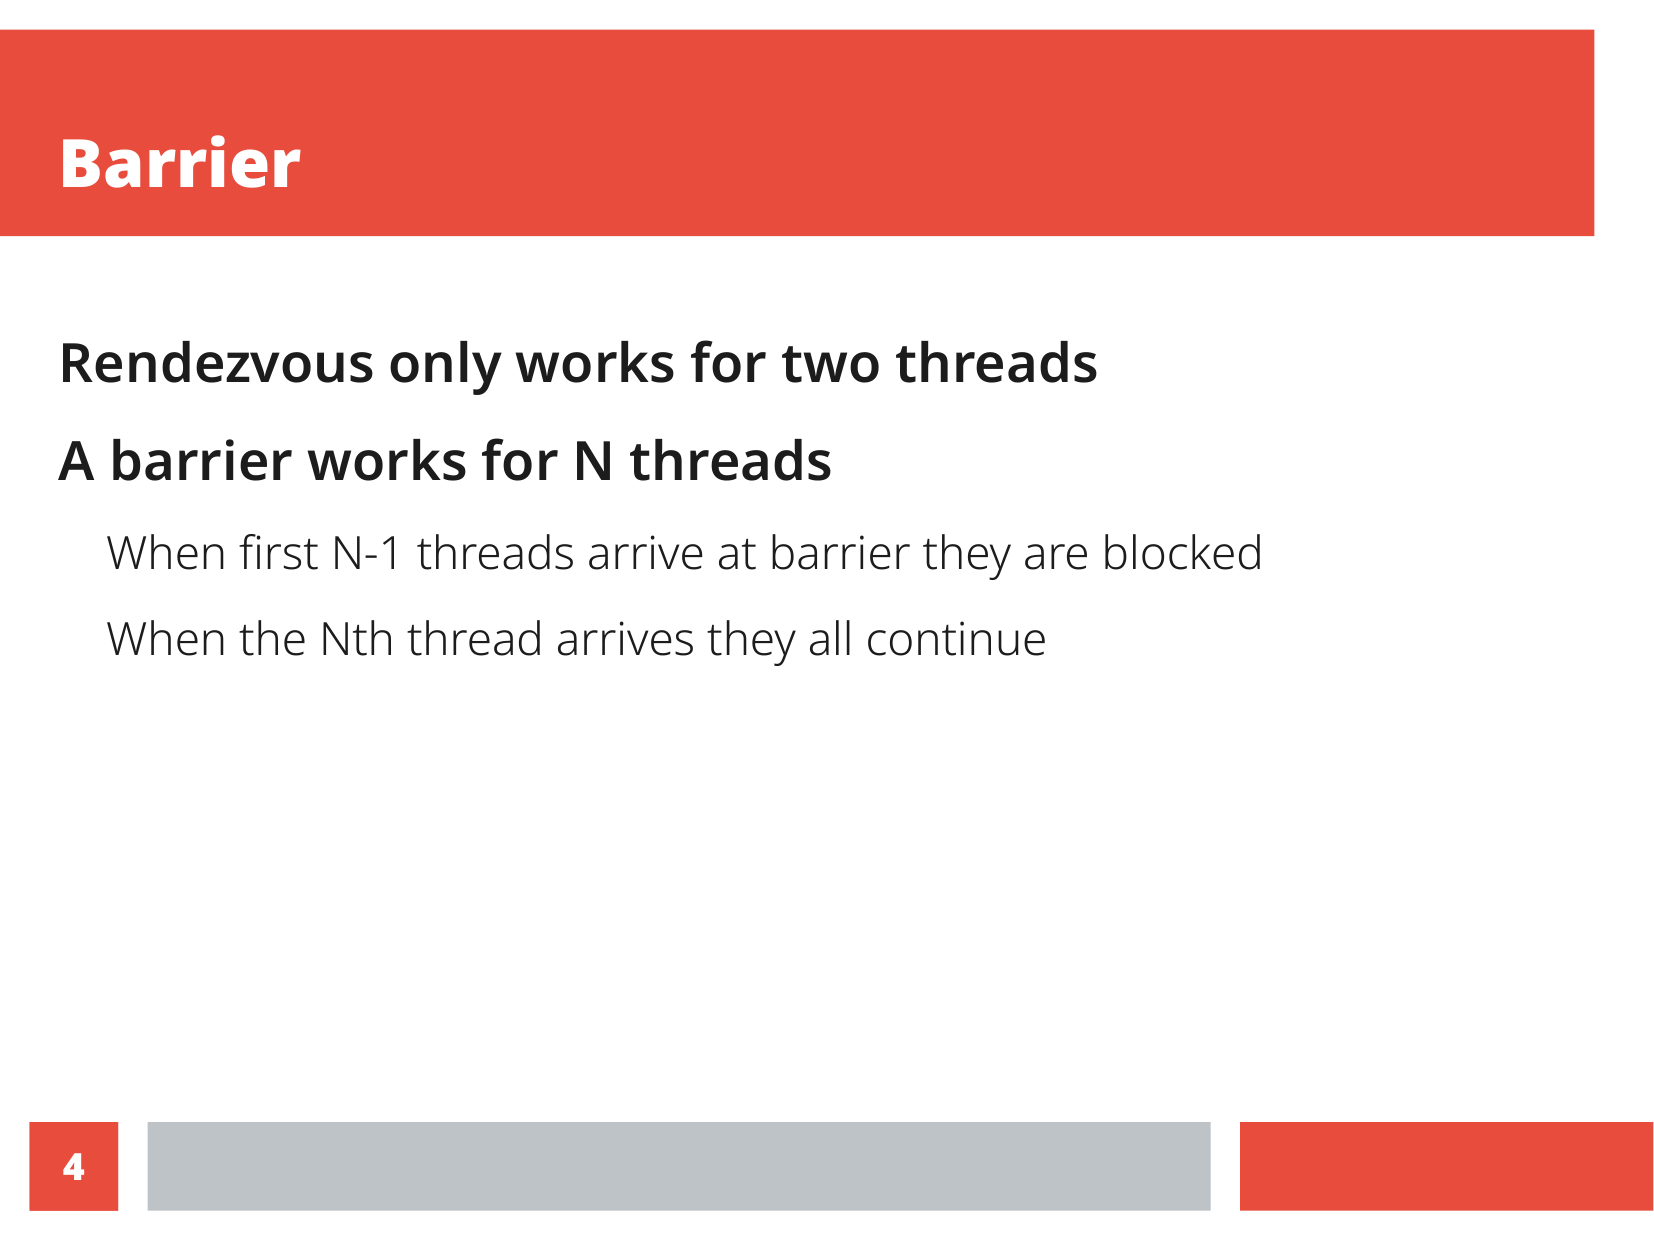

# Barrier
Rendezvous only works for two threads
A barrier works for N threads
When first N-1 threads arrive at barrier they are blocked
When the Nth thread arrives they all continue
4